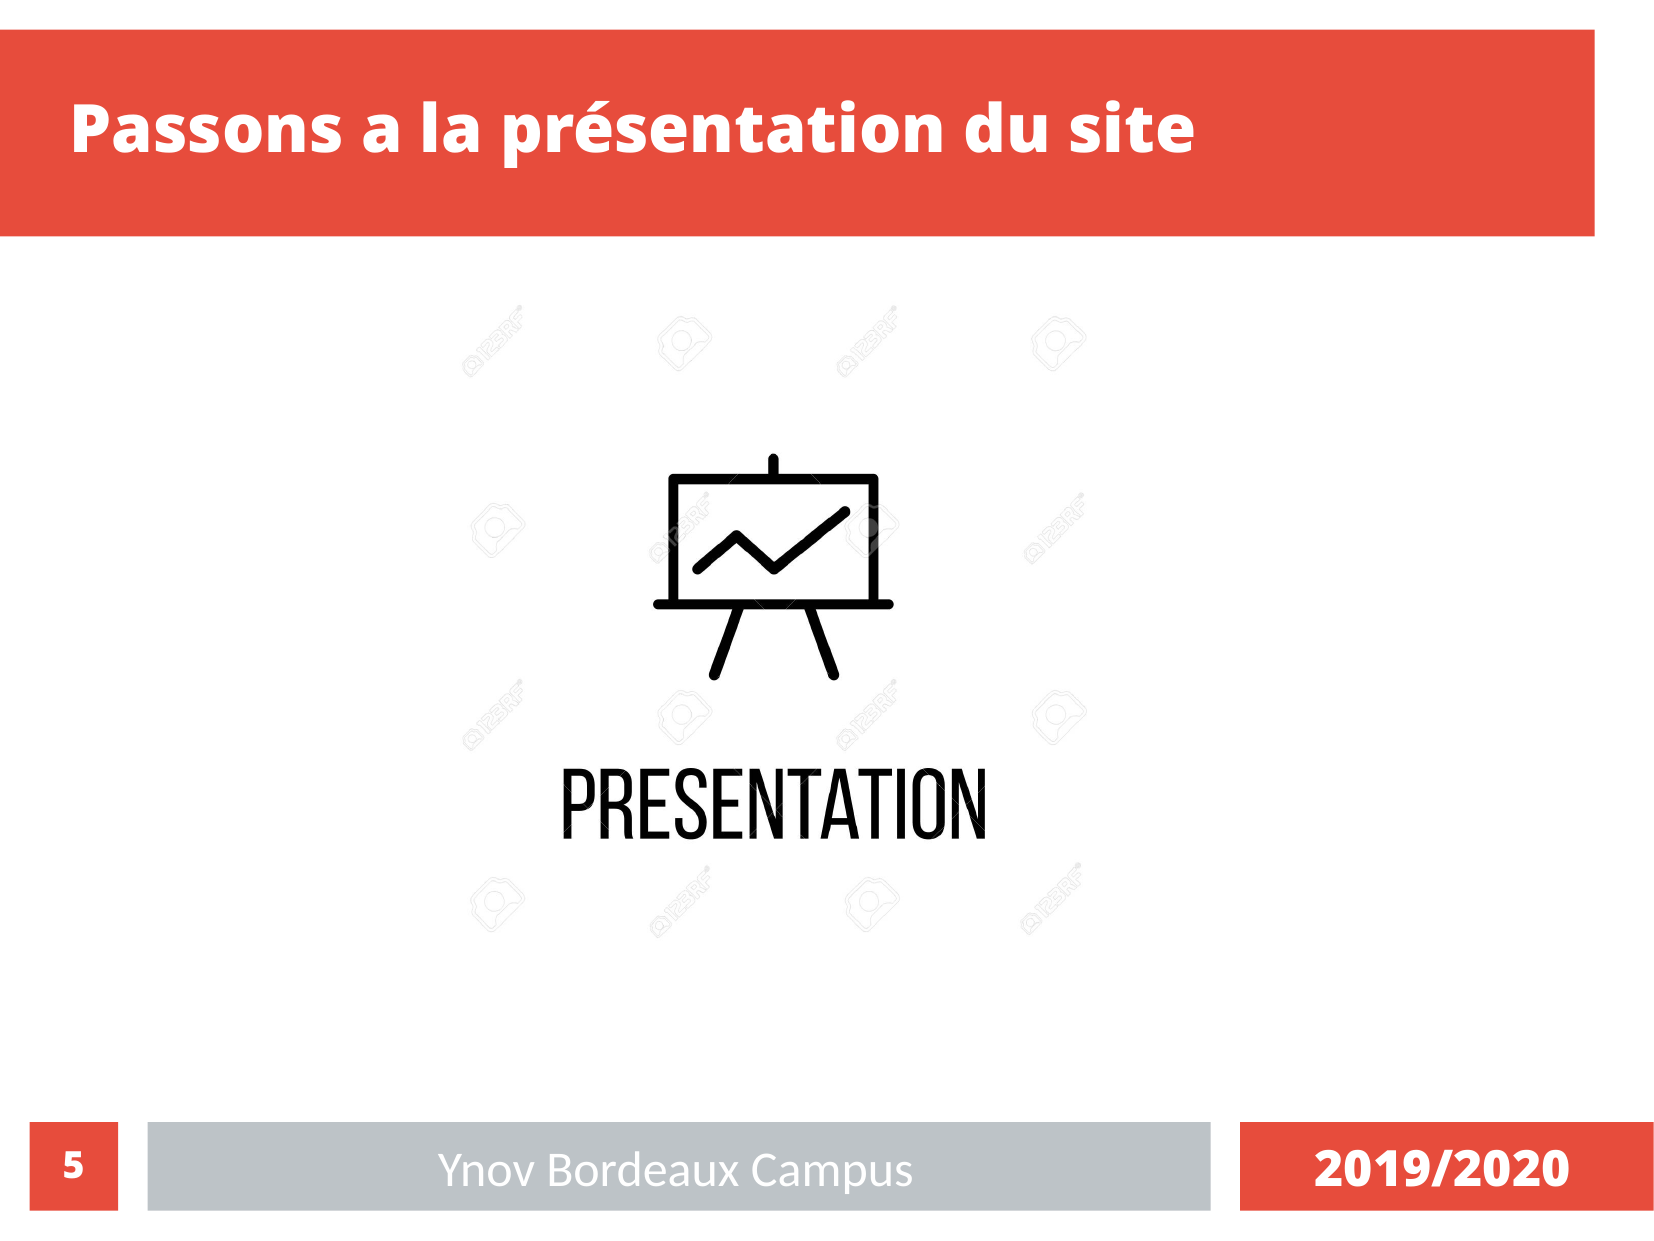

Passons a la présentation du site
Ynov Bordeaux Campus
2019/2020